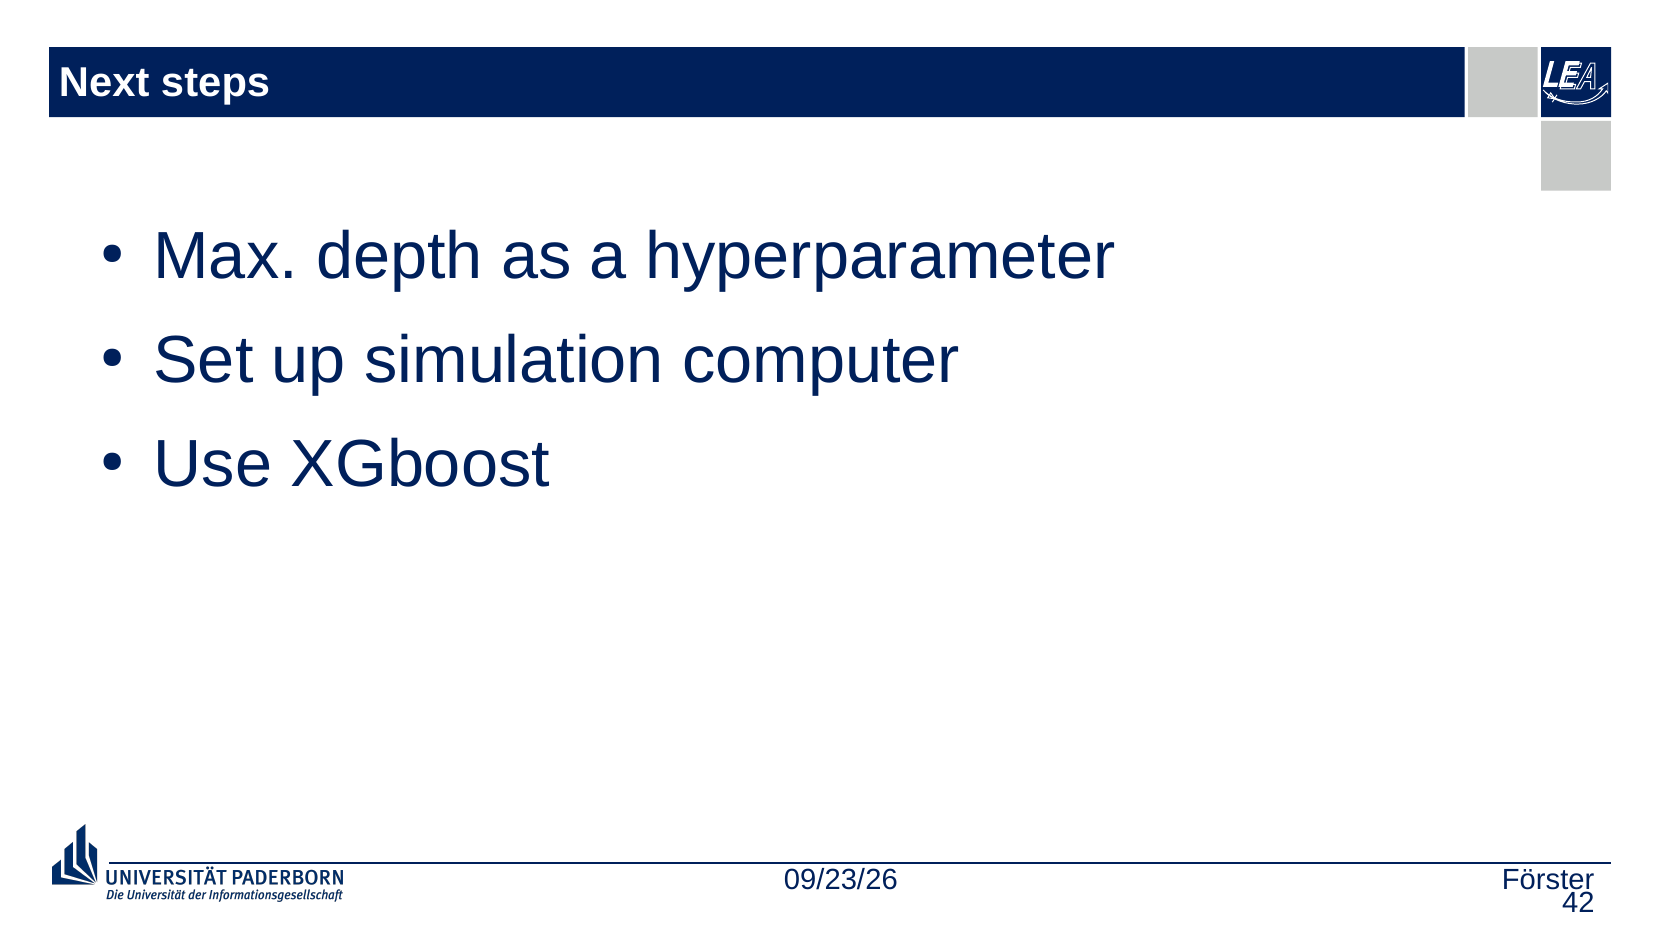

# Next steps
Max. depth as a hyperparameter
Set up simulation computer
Use XGboost
Förster
42